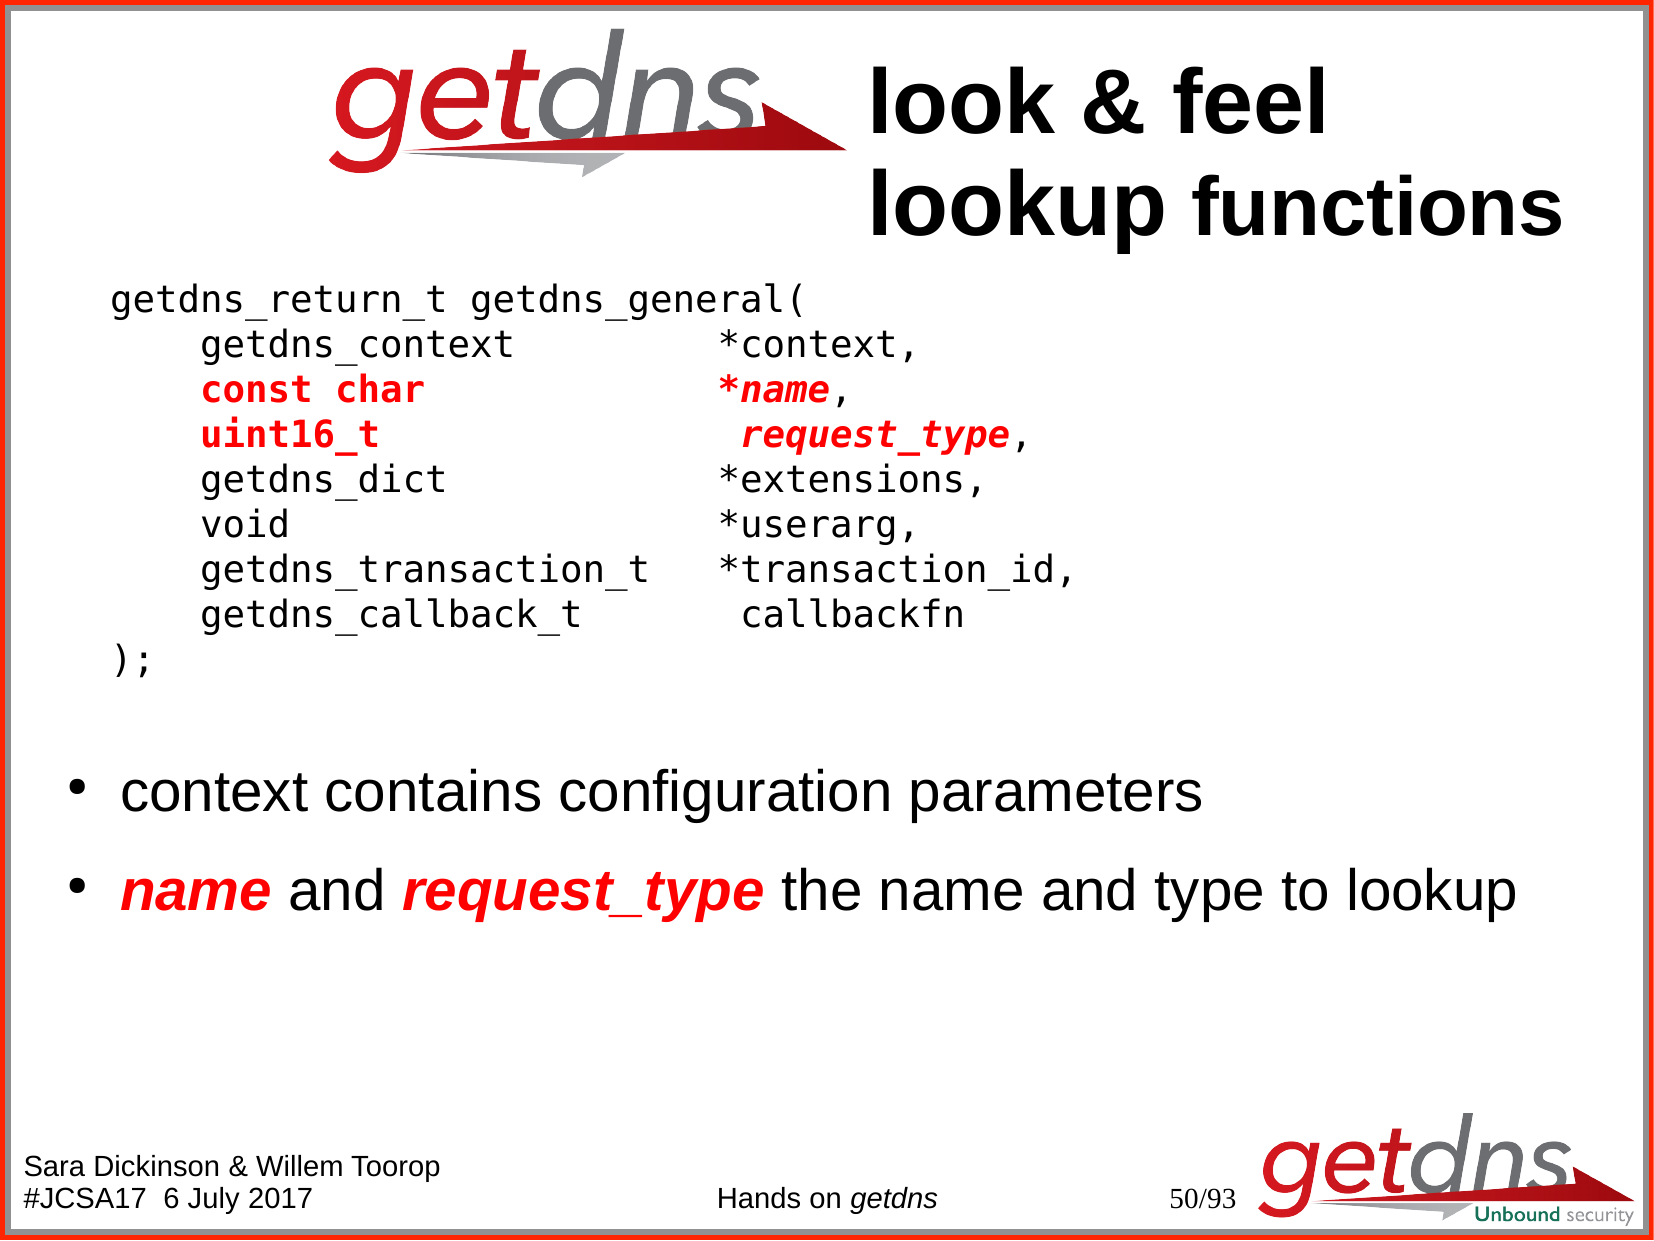

look & feel
							 lookup functions
getdns_return_t getdns_general(
 getdns_context *context,
 const char *name,
 uint16_t request_type,
 getdns_dict *extensions,
 void *userarg,
 getdns_transaction_t *transaction_id,
 getdns_callback_t callbackfn
);
# context contains configuration parameters
name and request_type the name and type to lookup
50